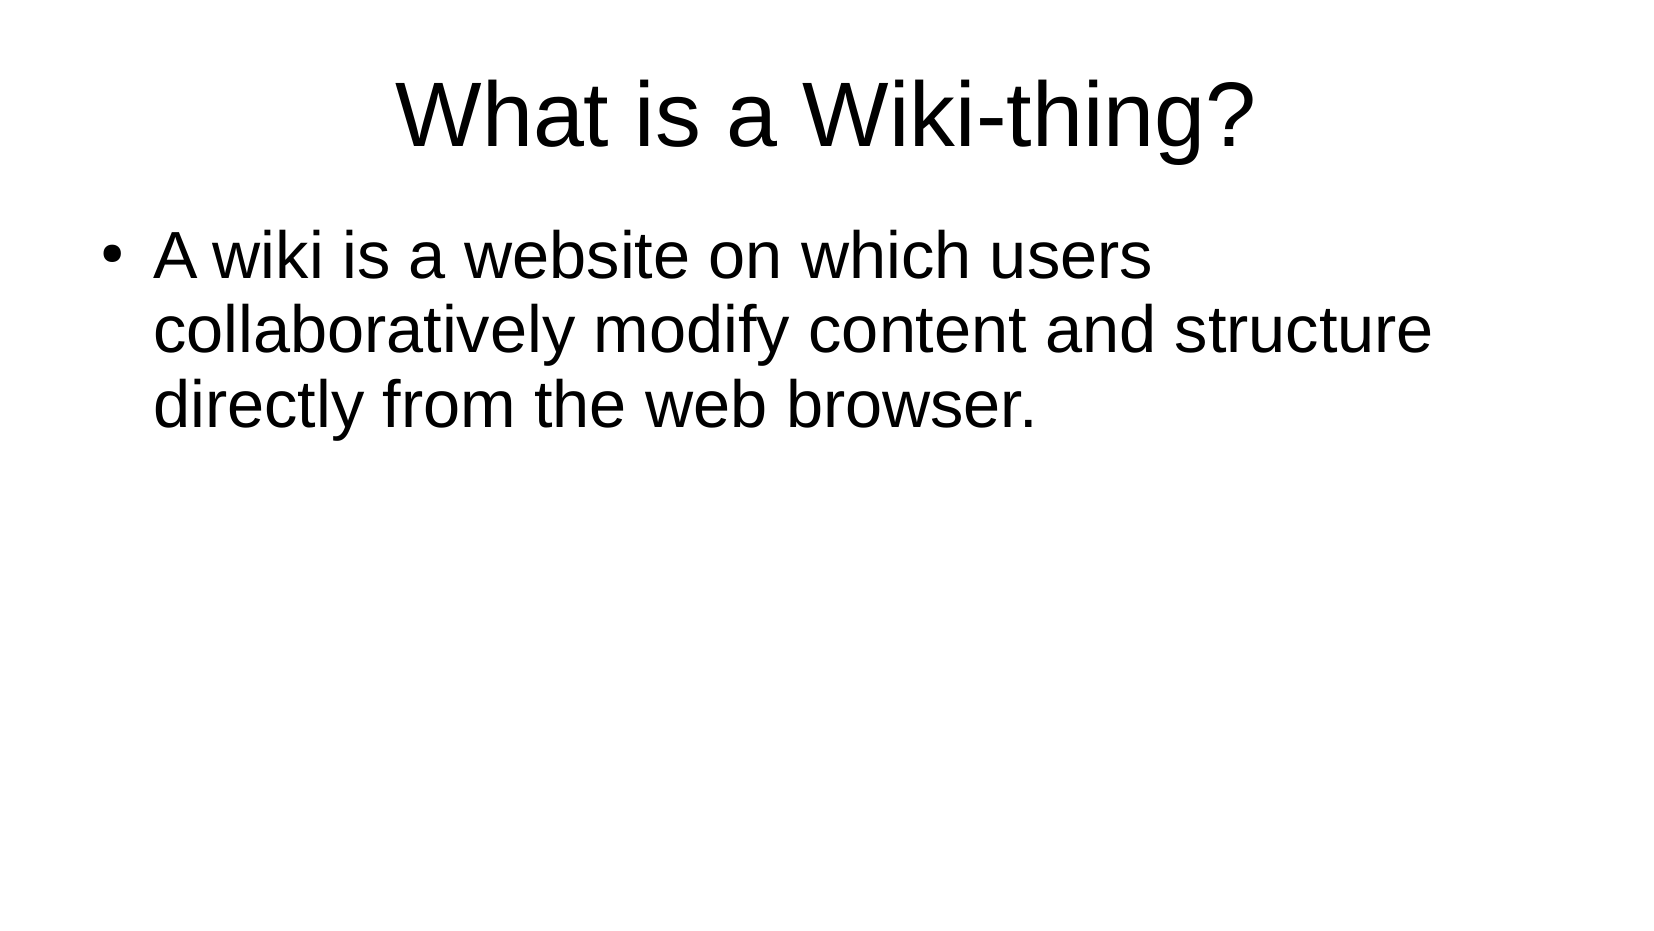

# What is a Wiki-thing?
A wiki is a website on which users collaboratively modify content and structure directly from the web browser.